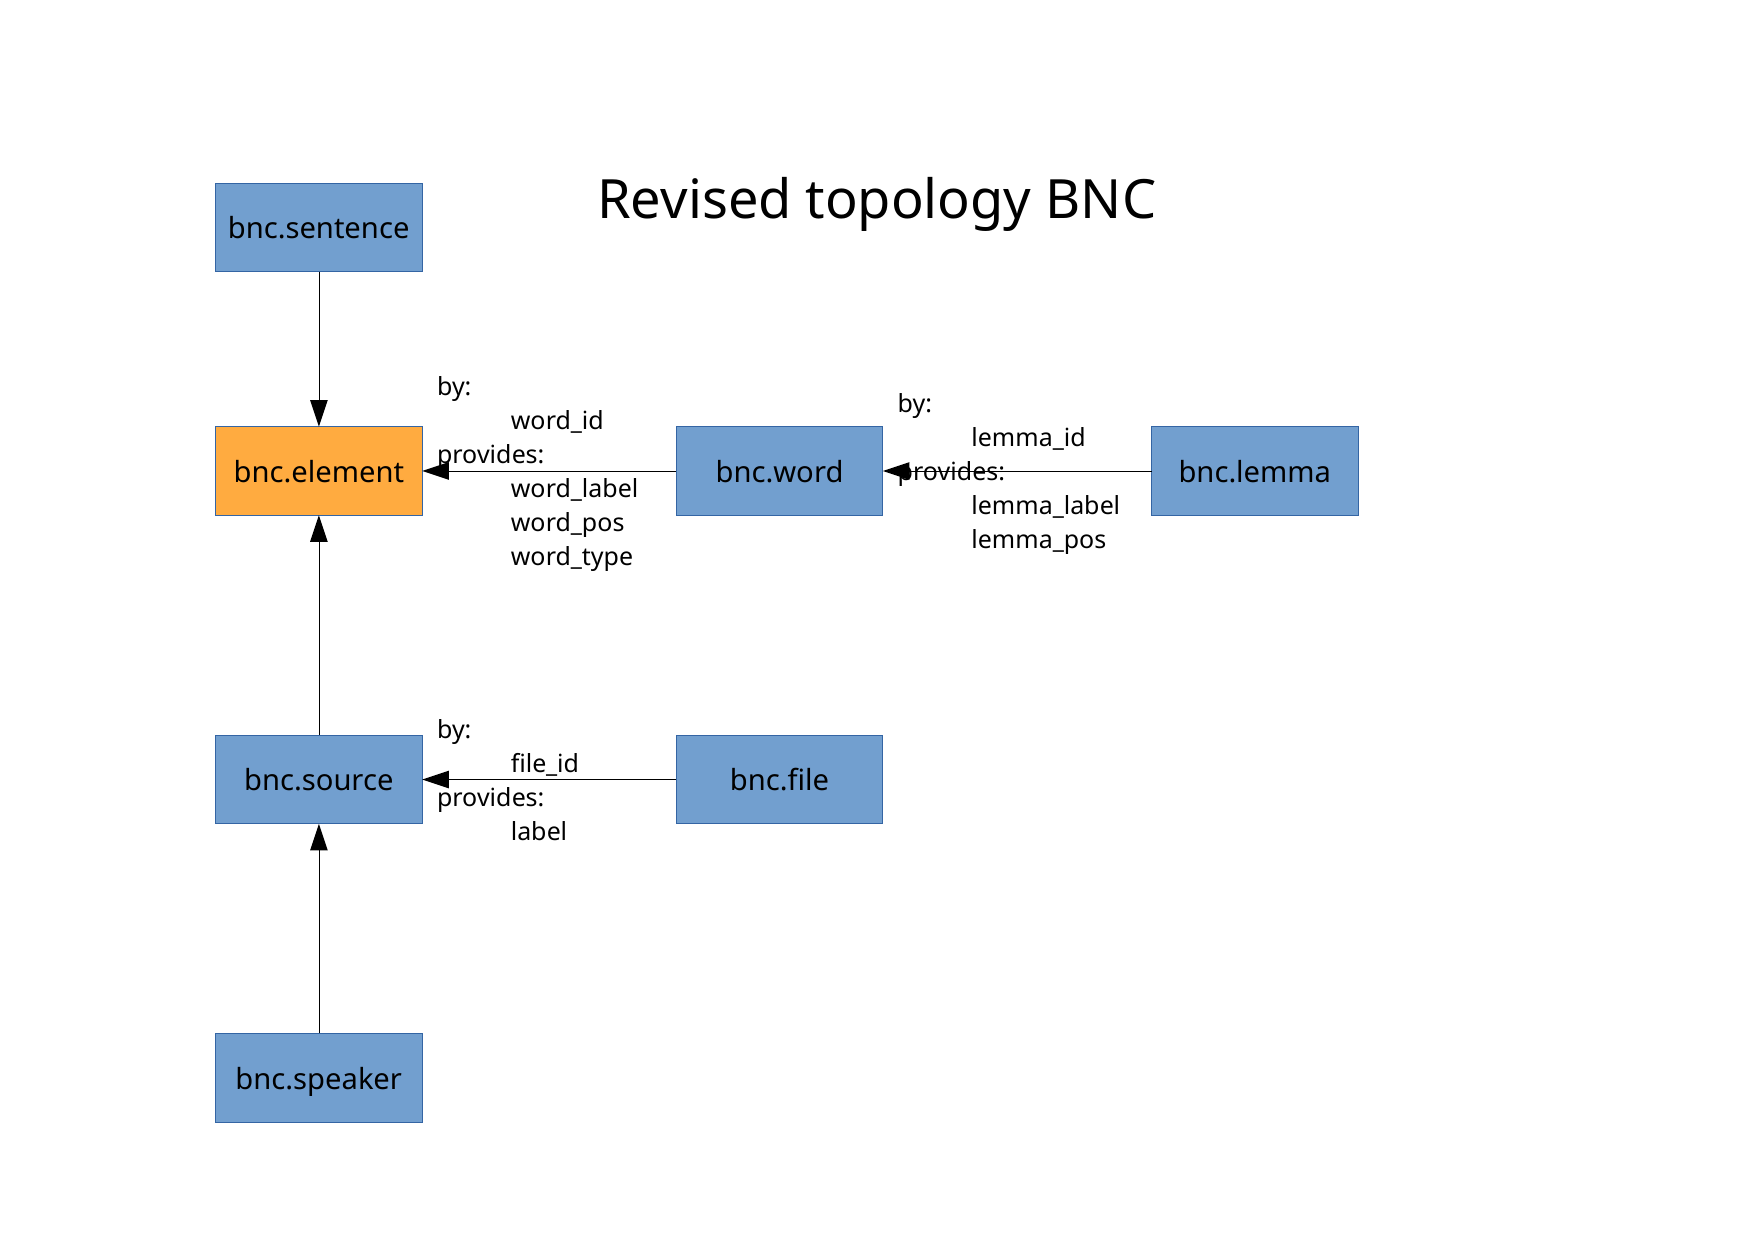

# Revised topology BNC
bnc.sentence
bnc.element
bnc.word
bnc.lemma
bnc.source
bnc.file
bnc.speaker